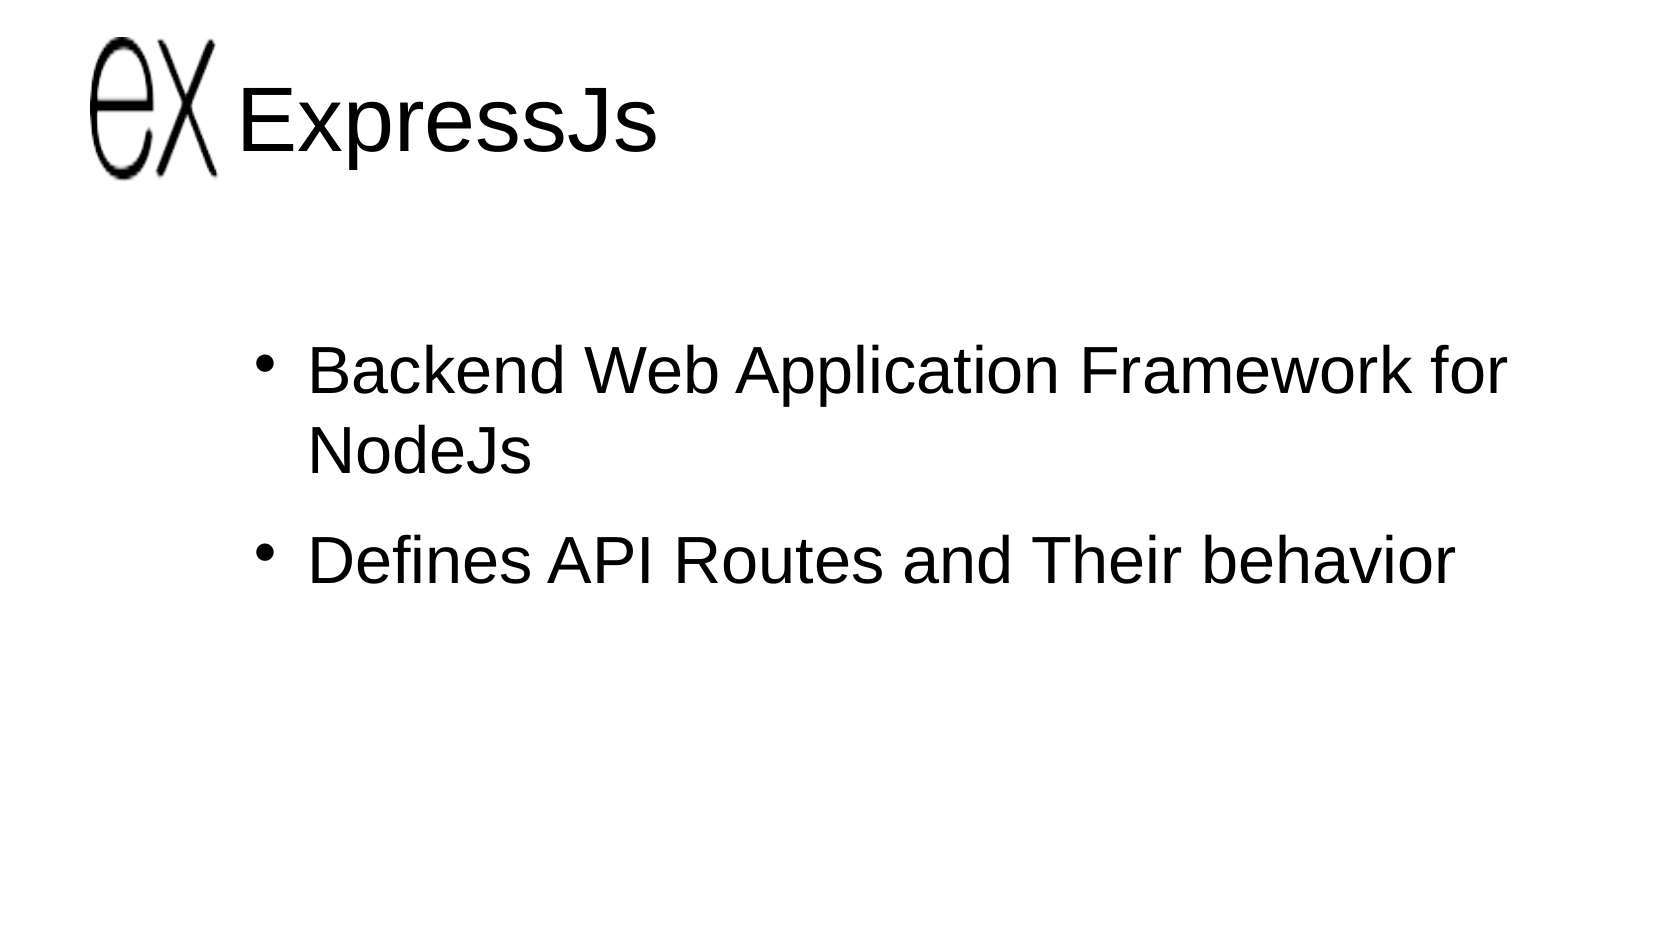

ExpressJs
Backend Web Application Framework for NodeJs
Defines API Routes and Their behavior